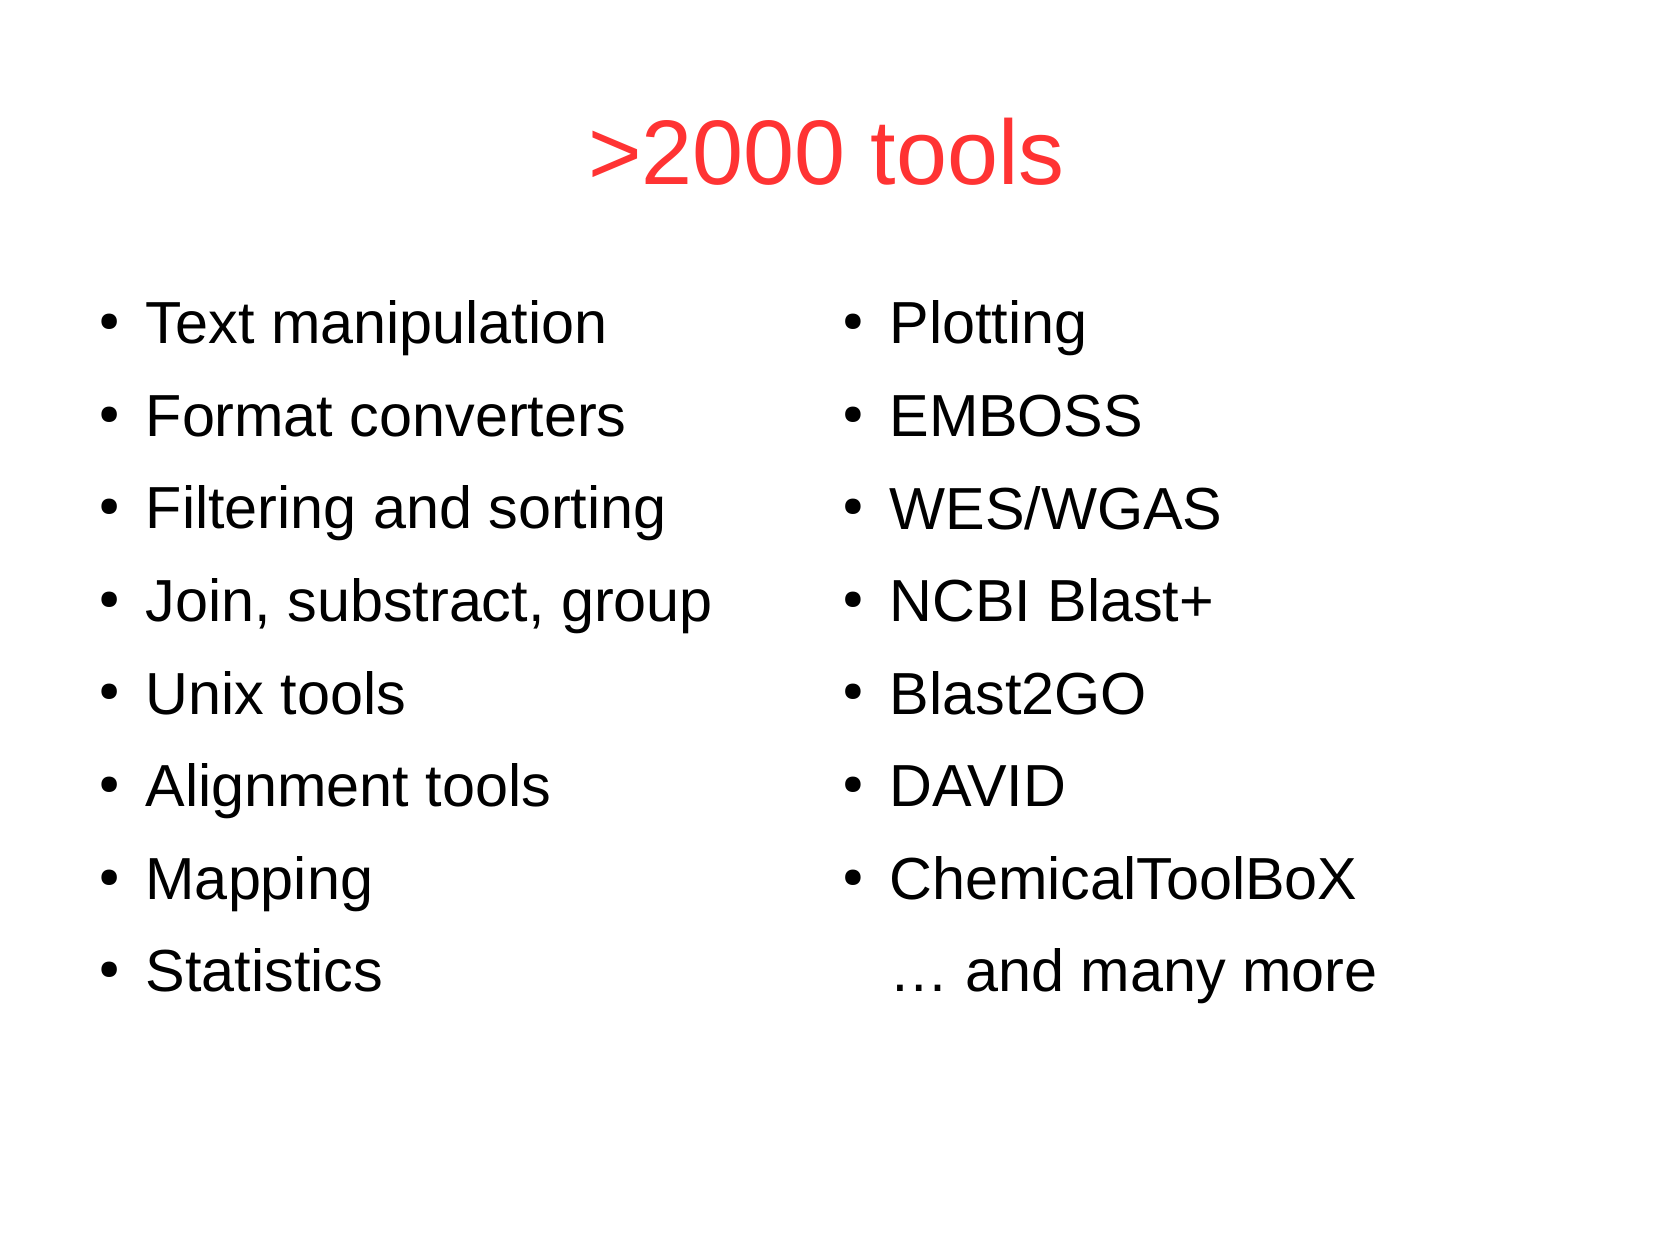

# >2000 tools
Text manipulation
Format converters
Filtering and sorting
Join, substract, group
Unix tools
Alignment tools
Mapping
Statistics
Plotting
EMBOSS
WES/WGAS
NCBI Blast+
Blast2GO
DAVID
ChemicalToolBoX
… and many more